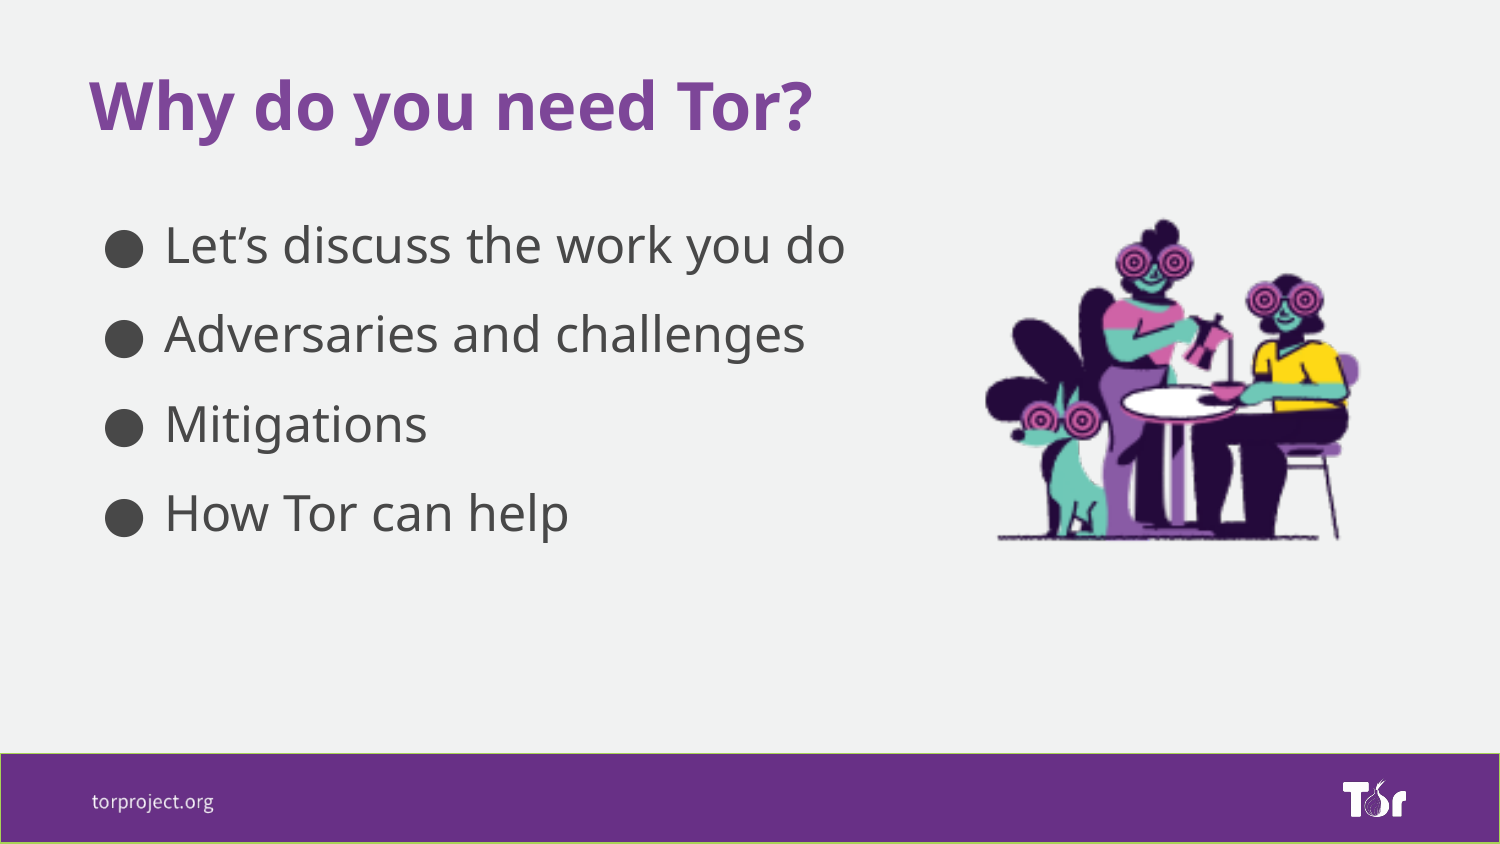

Why do you need Tor?
Let’s discuss the work you do
Adversaries and challenges
Mitigations
How Tor can help